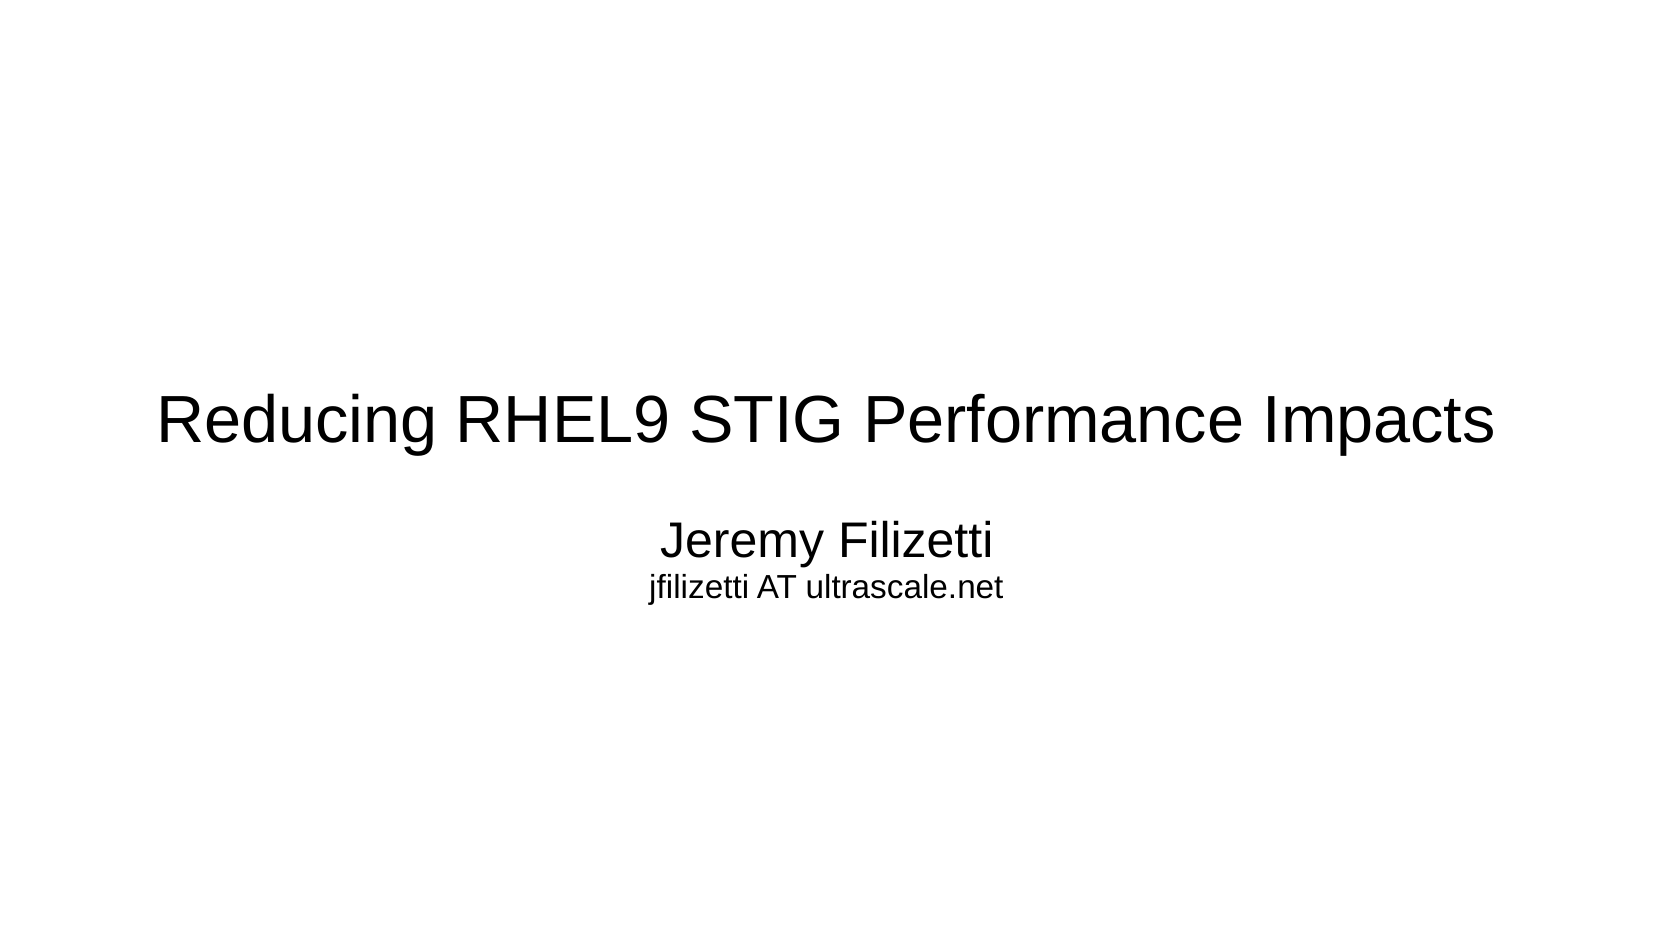

# Reducing RHEL9 STIG Performance Impacts
Jeremy Filizetti
jfilizetti AT ultrascale.net